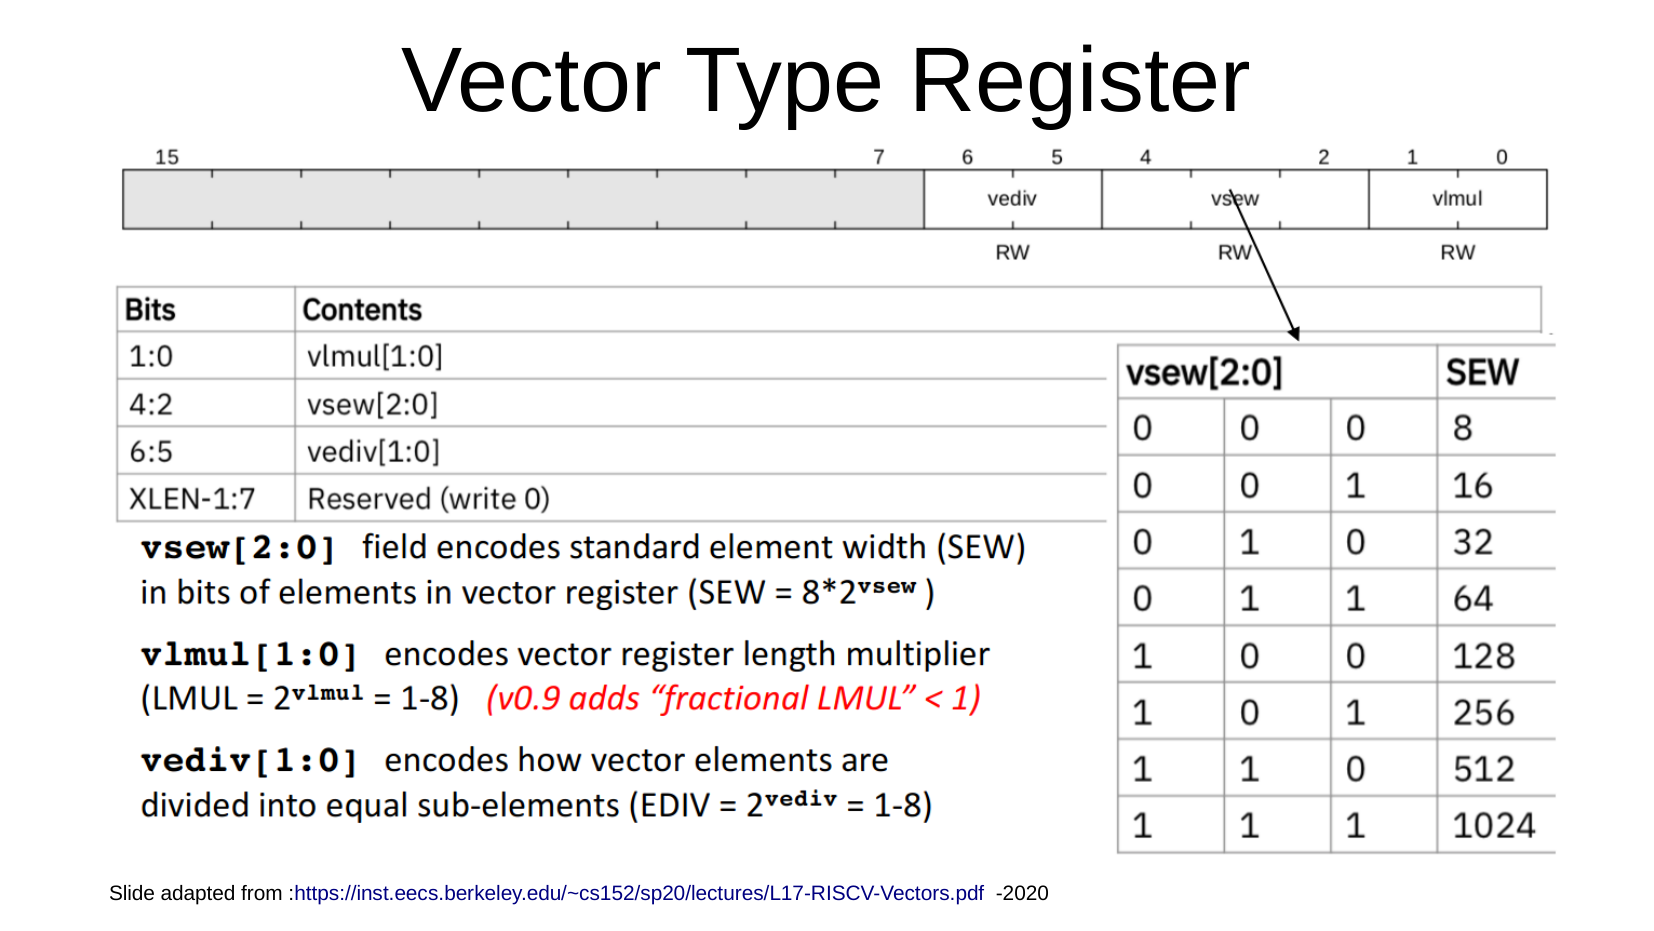

# Vector Type Register
Slide adapted from :https://inst.eecs.berkeley.edu/~cs152/sp20/lectures/L17-RISCV-Vectors.pdf -2020